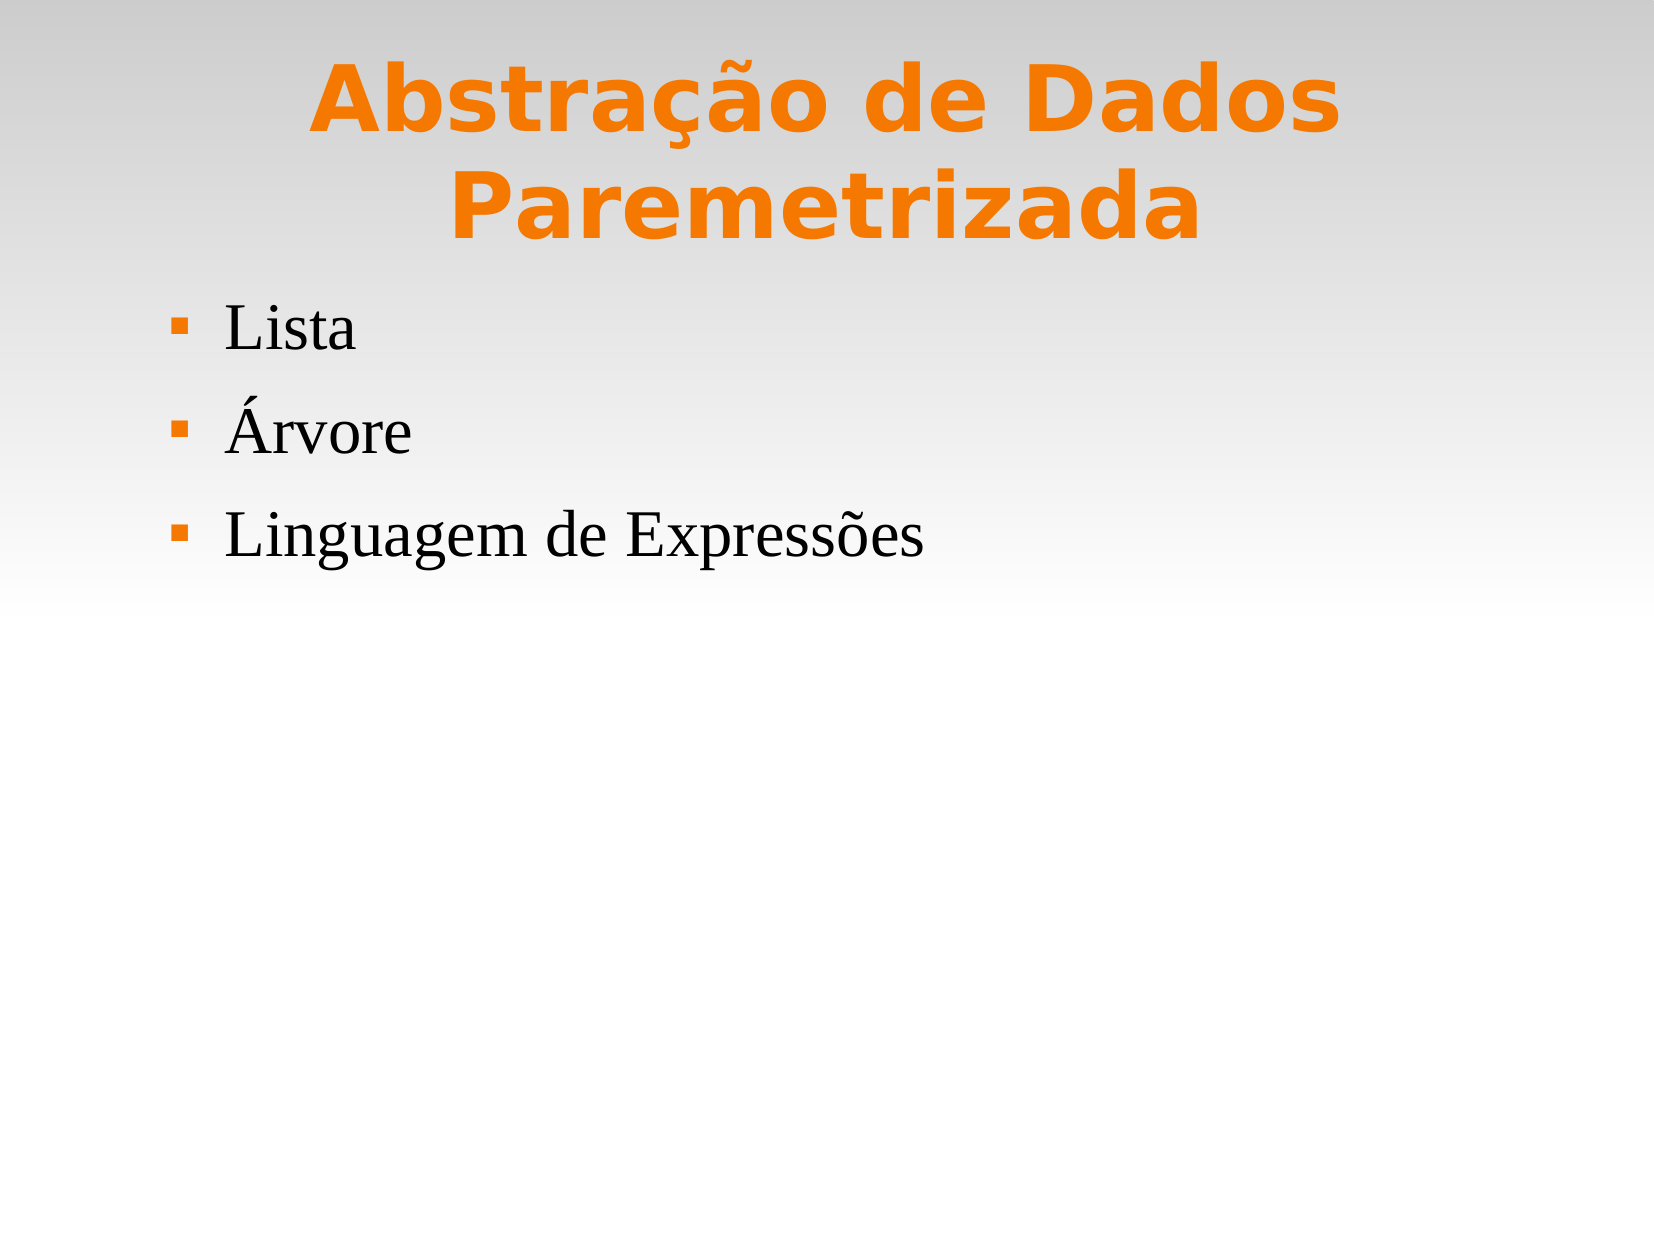

# Abstração de Dados Paremetrizada
Lista
Árvore
Linguagem de Expressões